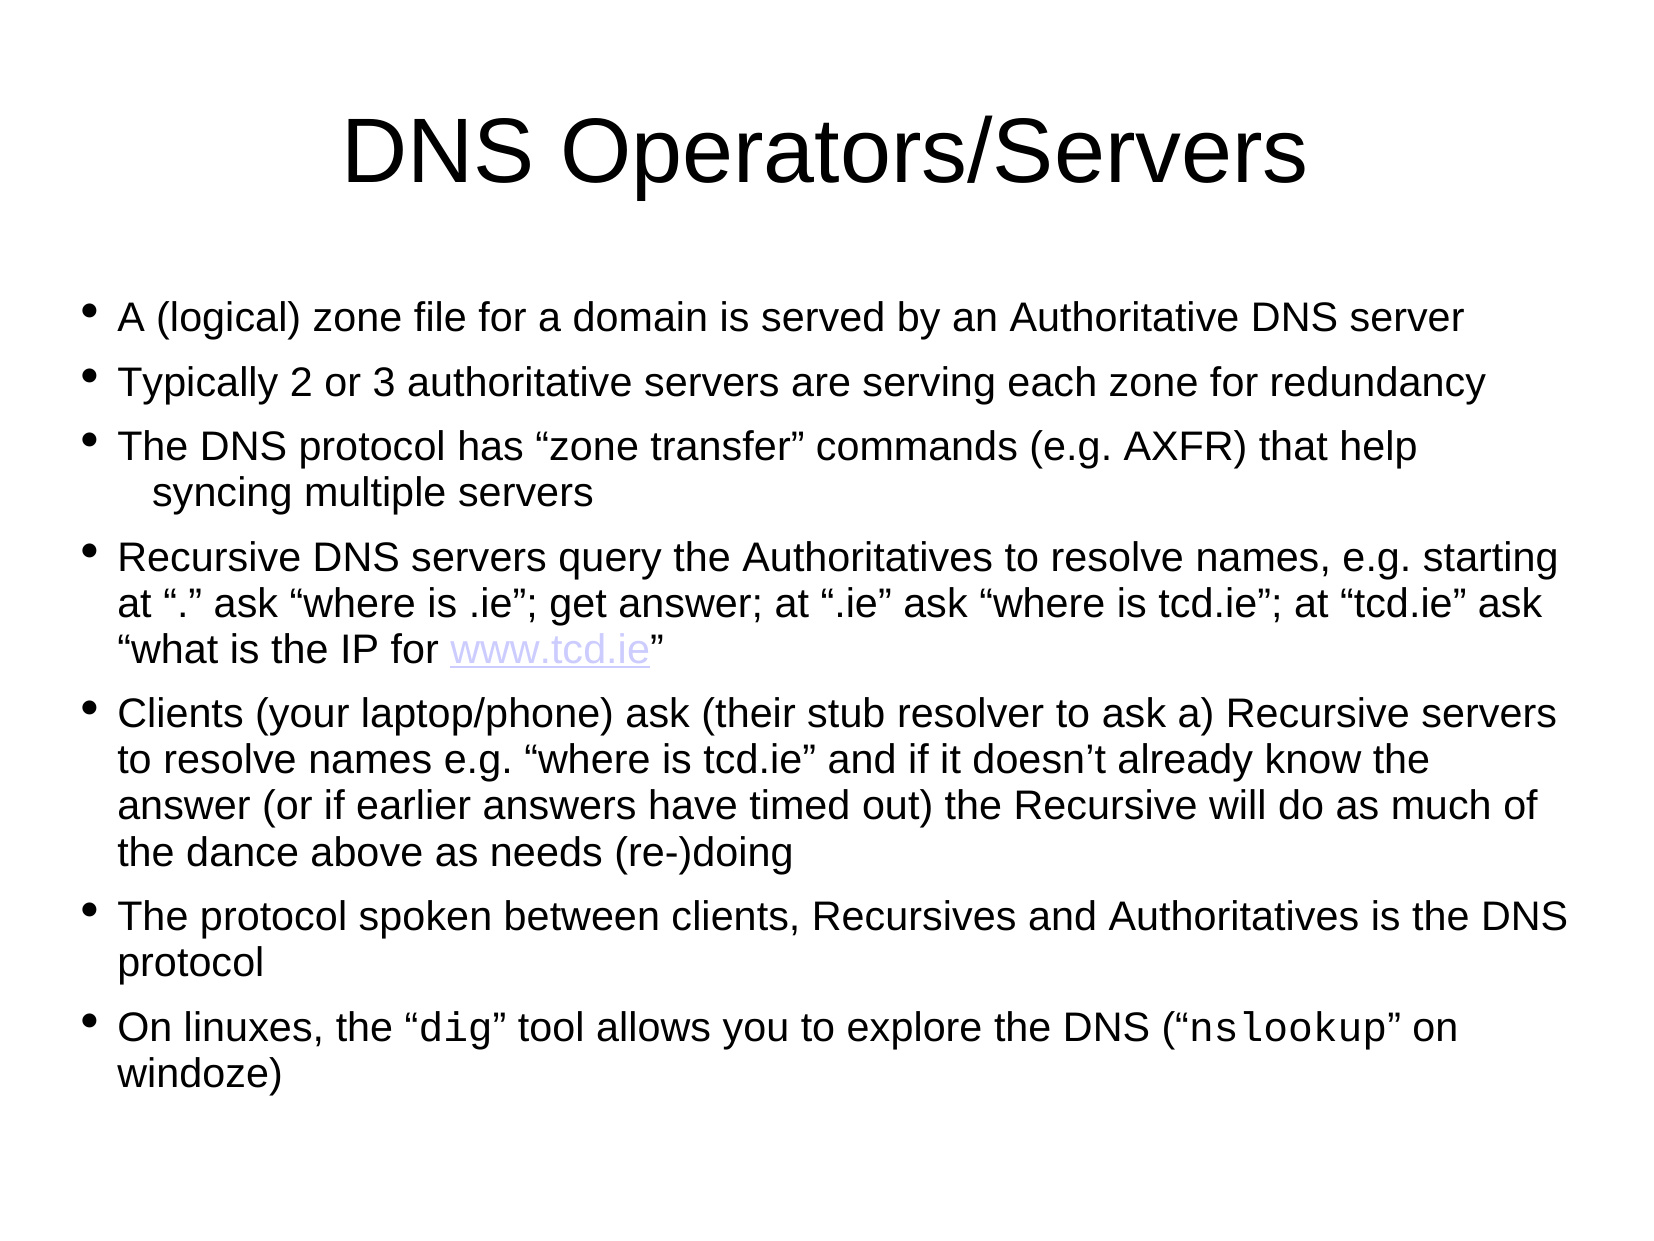

# DNS Operators/Servers
A (logical) zone file for a domain is served by an Authoritative DNS server
Typically 2 or 3 authoritative servers are serving each zone for redundancy
The DNS protocol has “zone transfer” commands (e.g. AXFR) that help syncing multiple servers
Recursive DNS servers query the Authoritatives to resolve names, e.g. starting at “.” ask “where is .ie”; get answer; at “.ie” ask “where is tcd.ie”; at “tcd.ie” ask “what is the IP for www.tcd.ie”
Clients (your laptop/phone) ask (their stub resolver to ask a) Recursive servers to resolve names e.g. “where is tcd.ie” and if it doesn’t already know the answer (or if earlier answers have timed out) the Recursive will do as much of the dance above as needs (re-)doing
The protocol spoken between clients, Recursives and Authoritatives is the DNS protocol
On linuxes, the “dig” tool allows you to explore the DNS (“nslookup” on windoze)